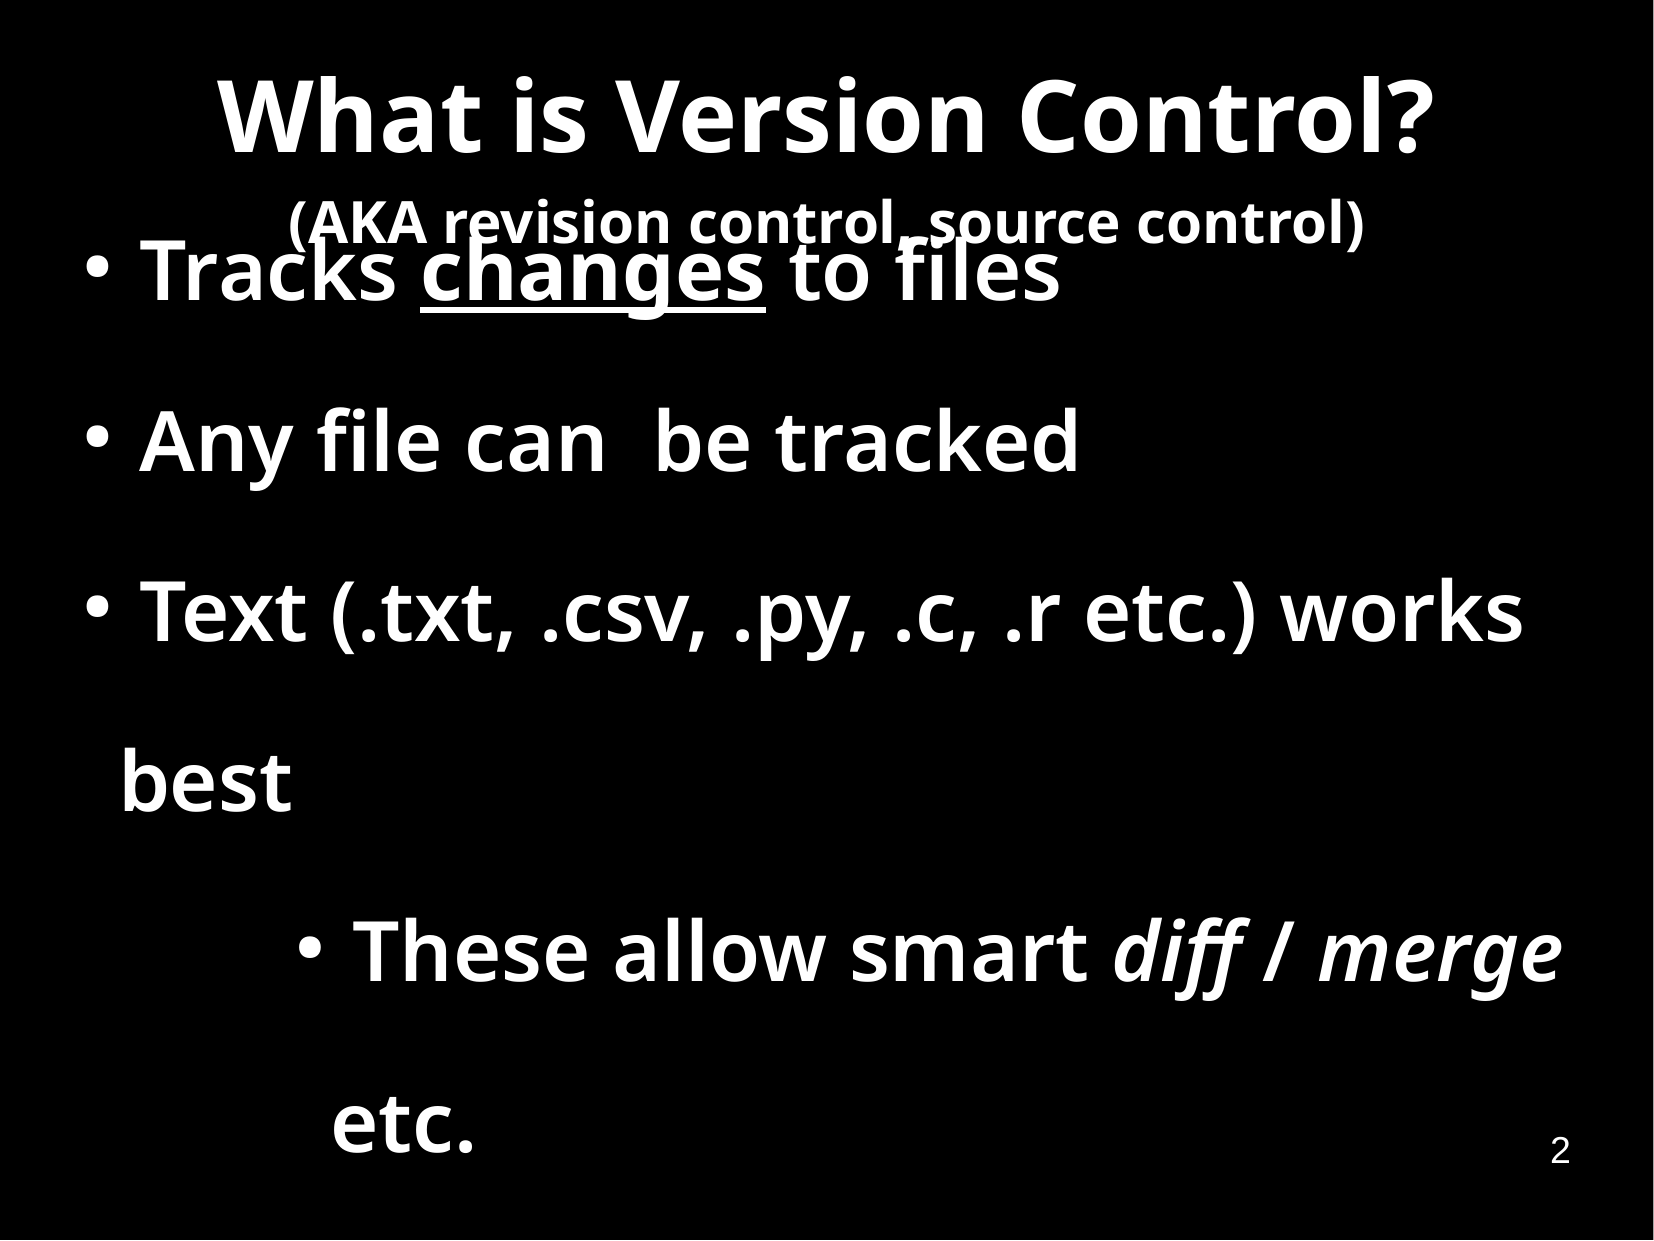

Tracks changes to files
 Any file can be tracked
 Text (.txt, .csv, .py, .c, .r etc.) works best
 These allow smart diff / merge etc.
# What is Version Control? (AKA revision control, source control)
2